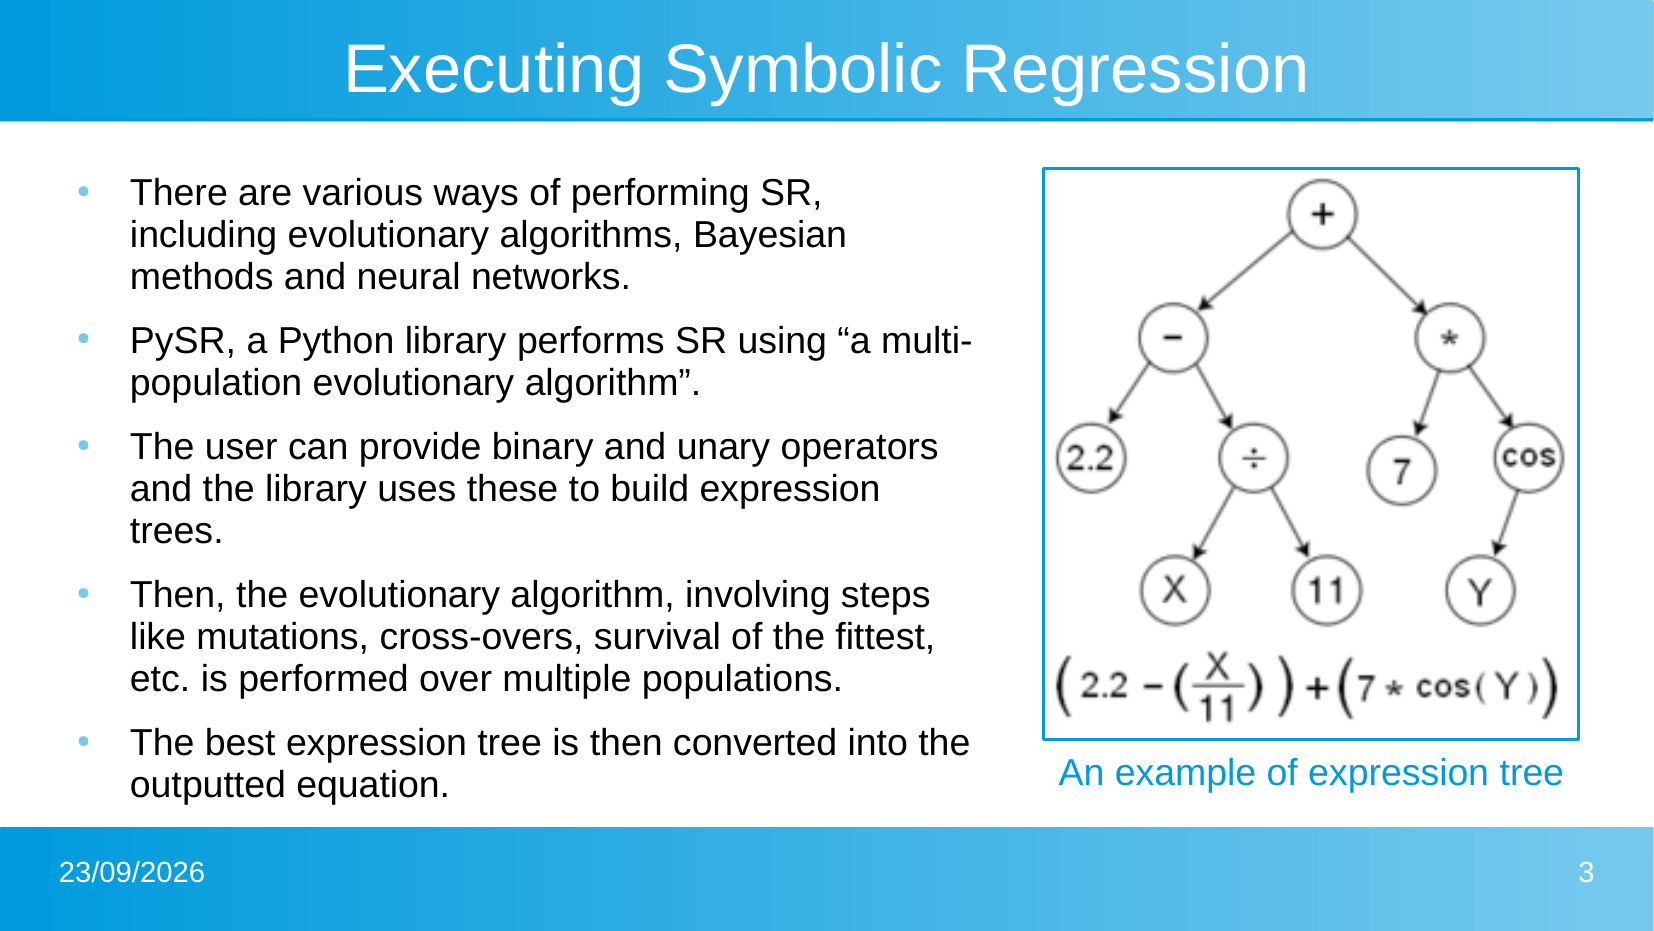

# Executing Symbolic Regression
There are various ways of performing SR, including evolutionary algorithms, Bayesian methods and neural networks.
PySR, a Python library performs SR using “a multi-population evolutionary algorithm”.
The user can provide binary and unary operators and the library uses these to build expression trees.
Then, the evolutionary algorithm, involving steps like mutations, cross-overs, survival of the fittest, etc. is performed over multiple populations.
The best expression tree is then converted into the outputted equation.
 An example of expression tree
3